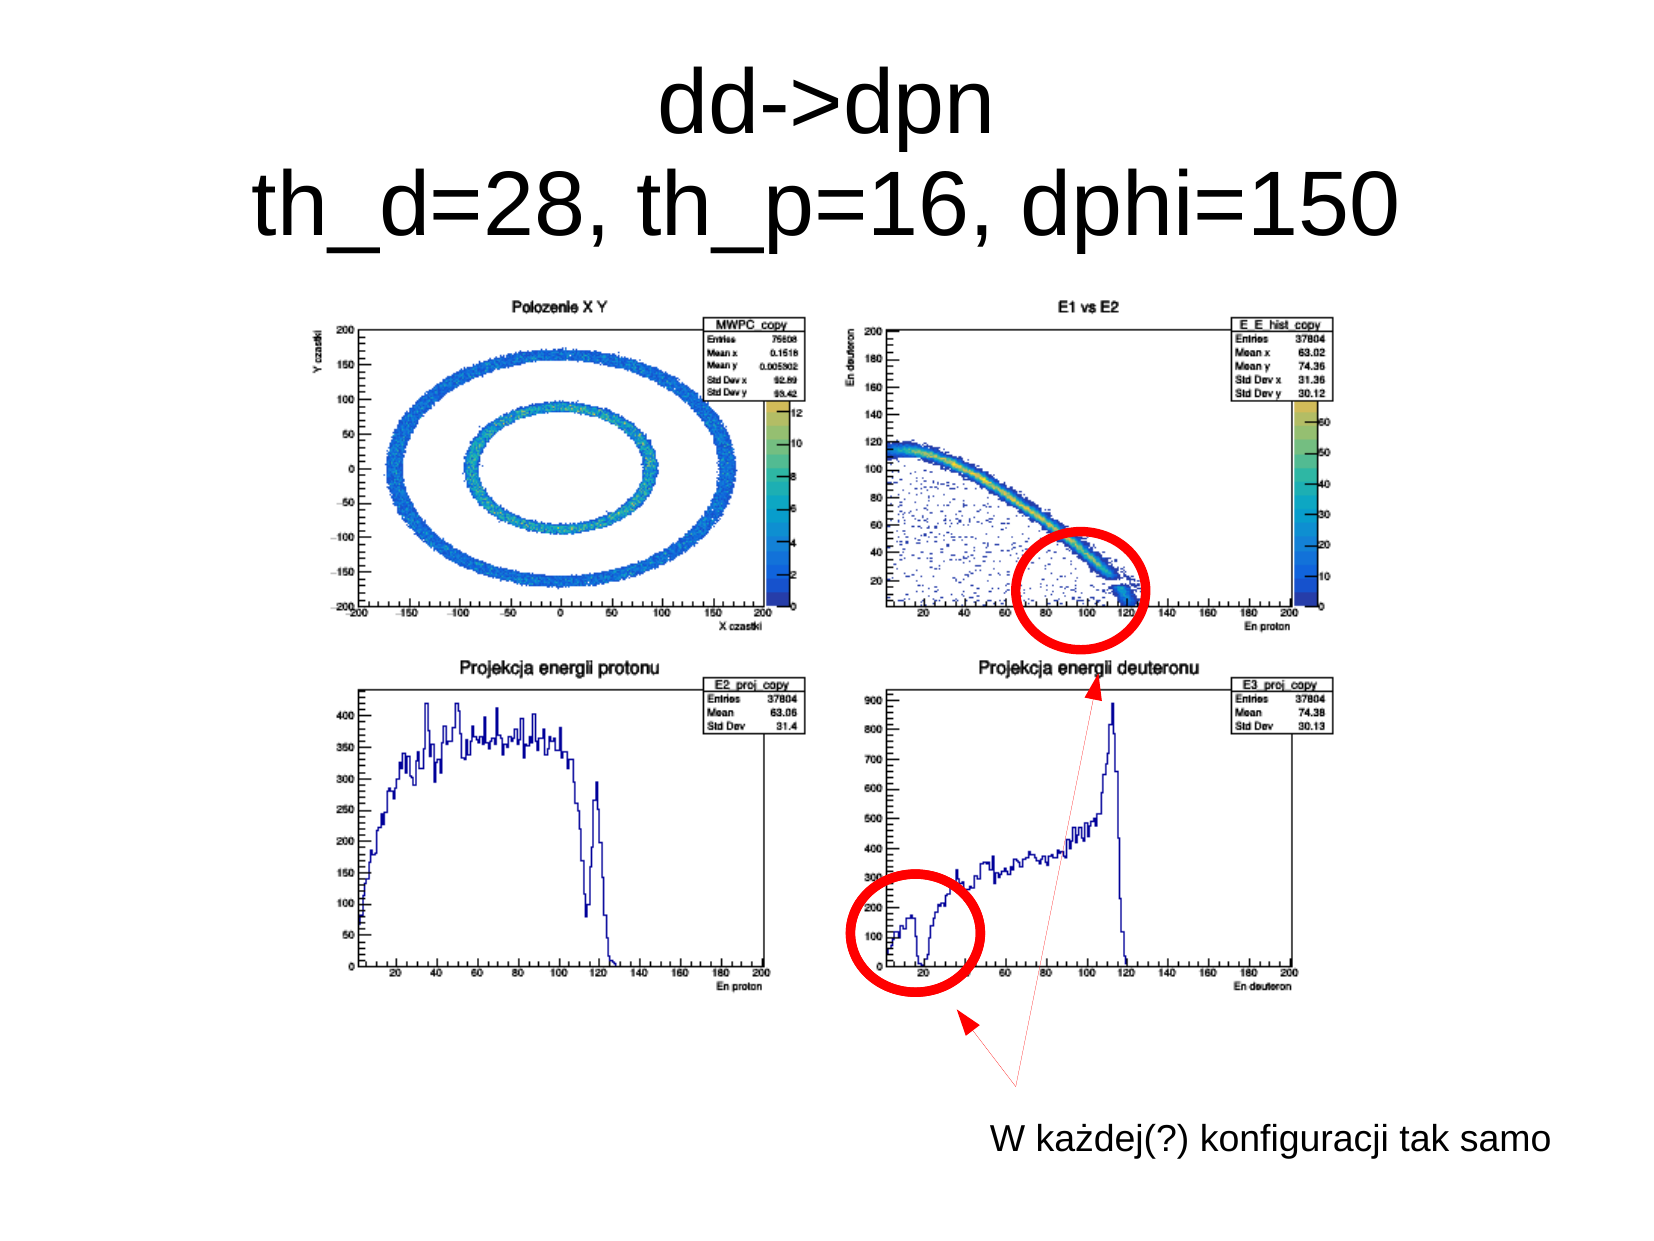

# dd->dpn th_d=28, th_p=16, dphi=150
W każdej(?) konfiguracji tak samo